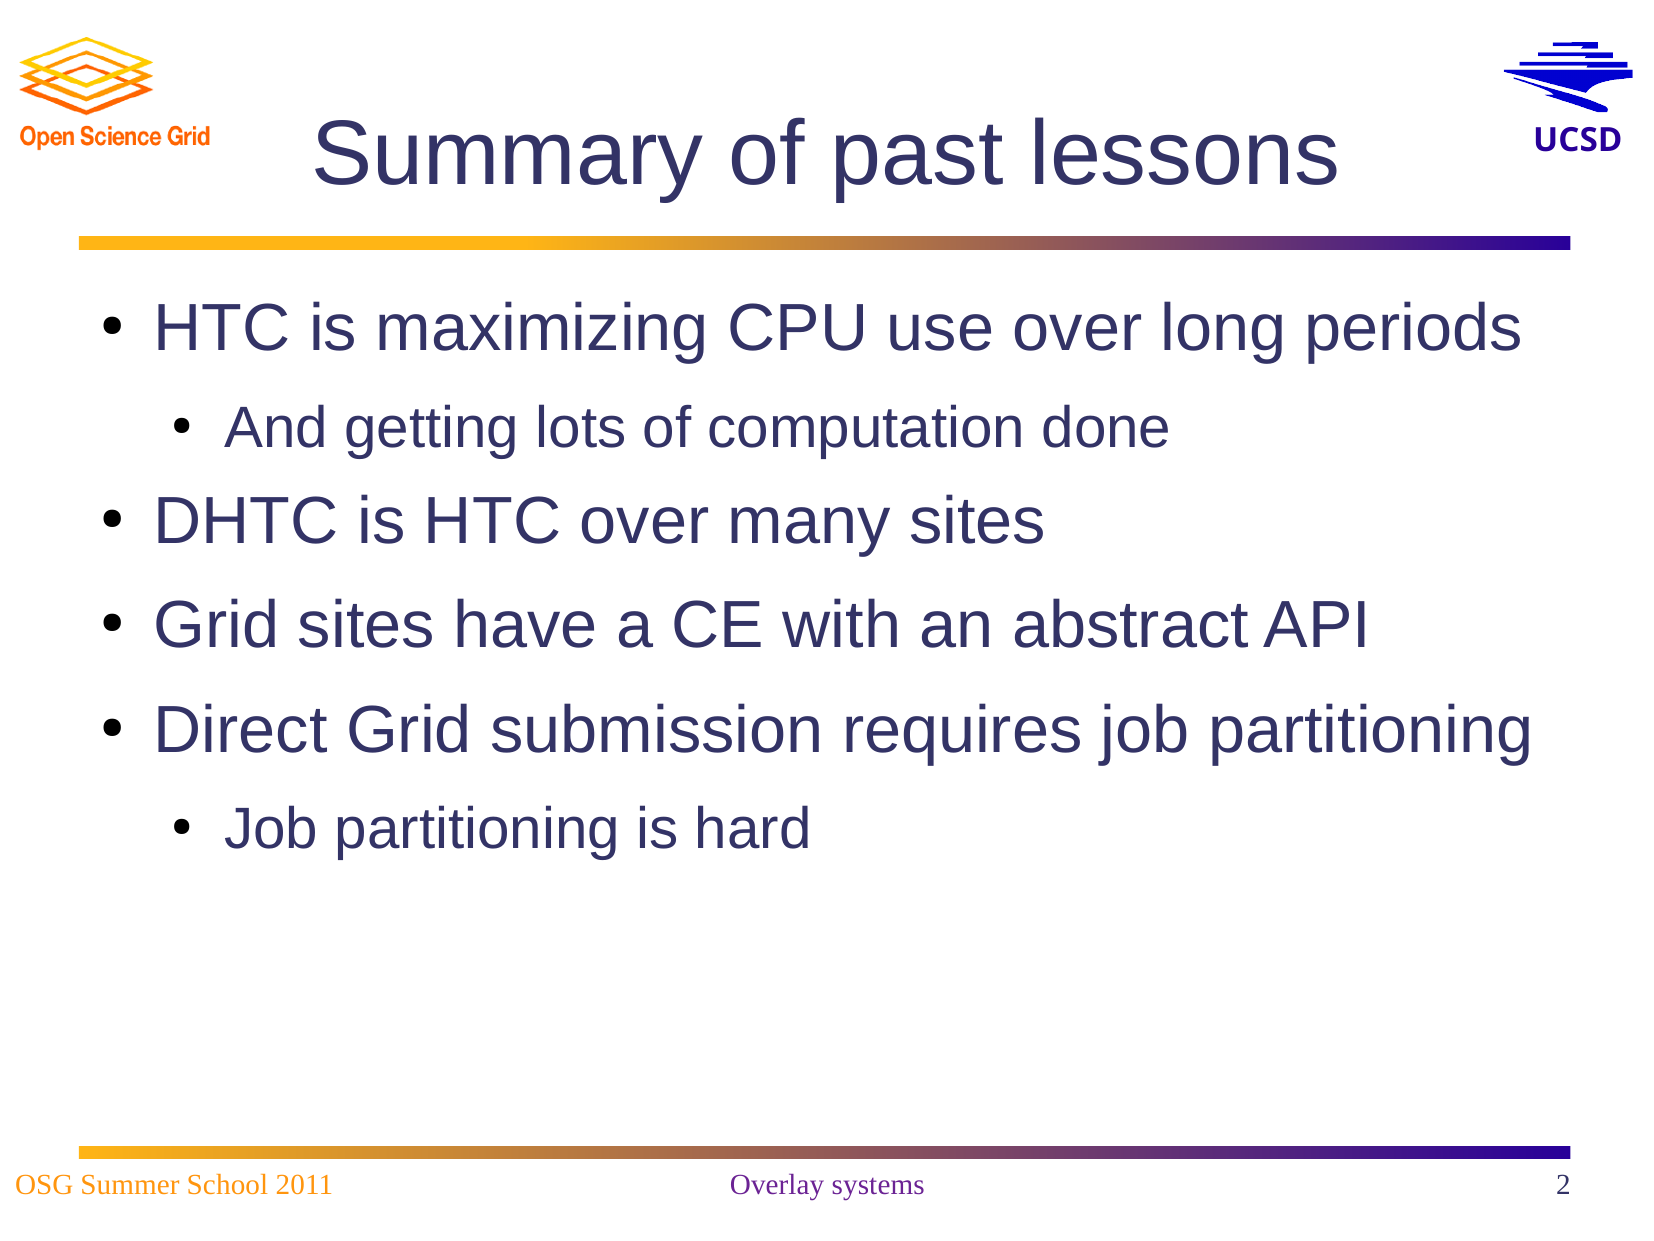

# Summary of past lessons
HTC is maximizing CPU use over long periods
And getting lots of computation done
DHTC is HTC over many sites
Grid sites have a CE with an abstract API
Direct Grid submission requires job partitioning
Job partitioning is hard
OSG Summer School 2011
Overlay systems
2